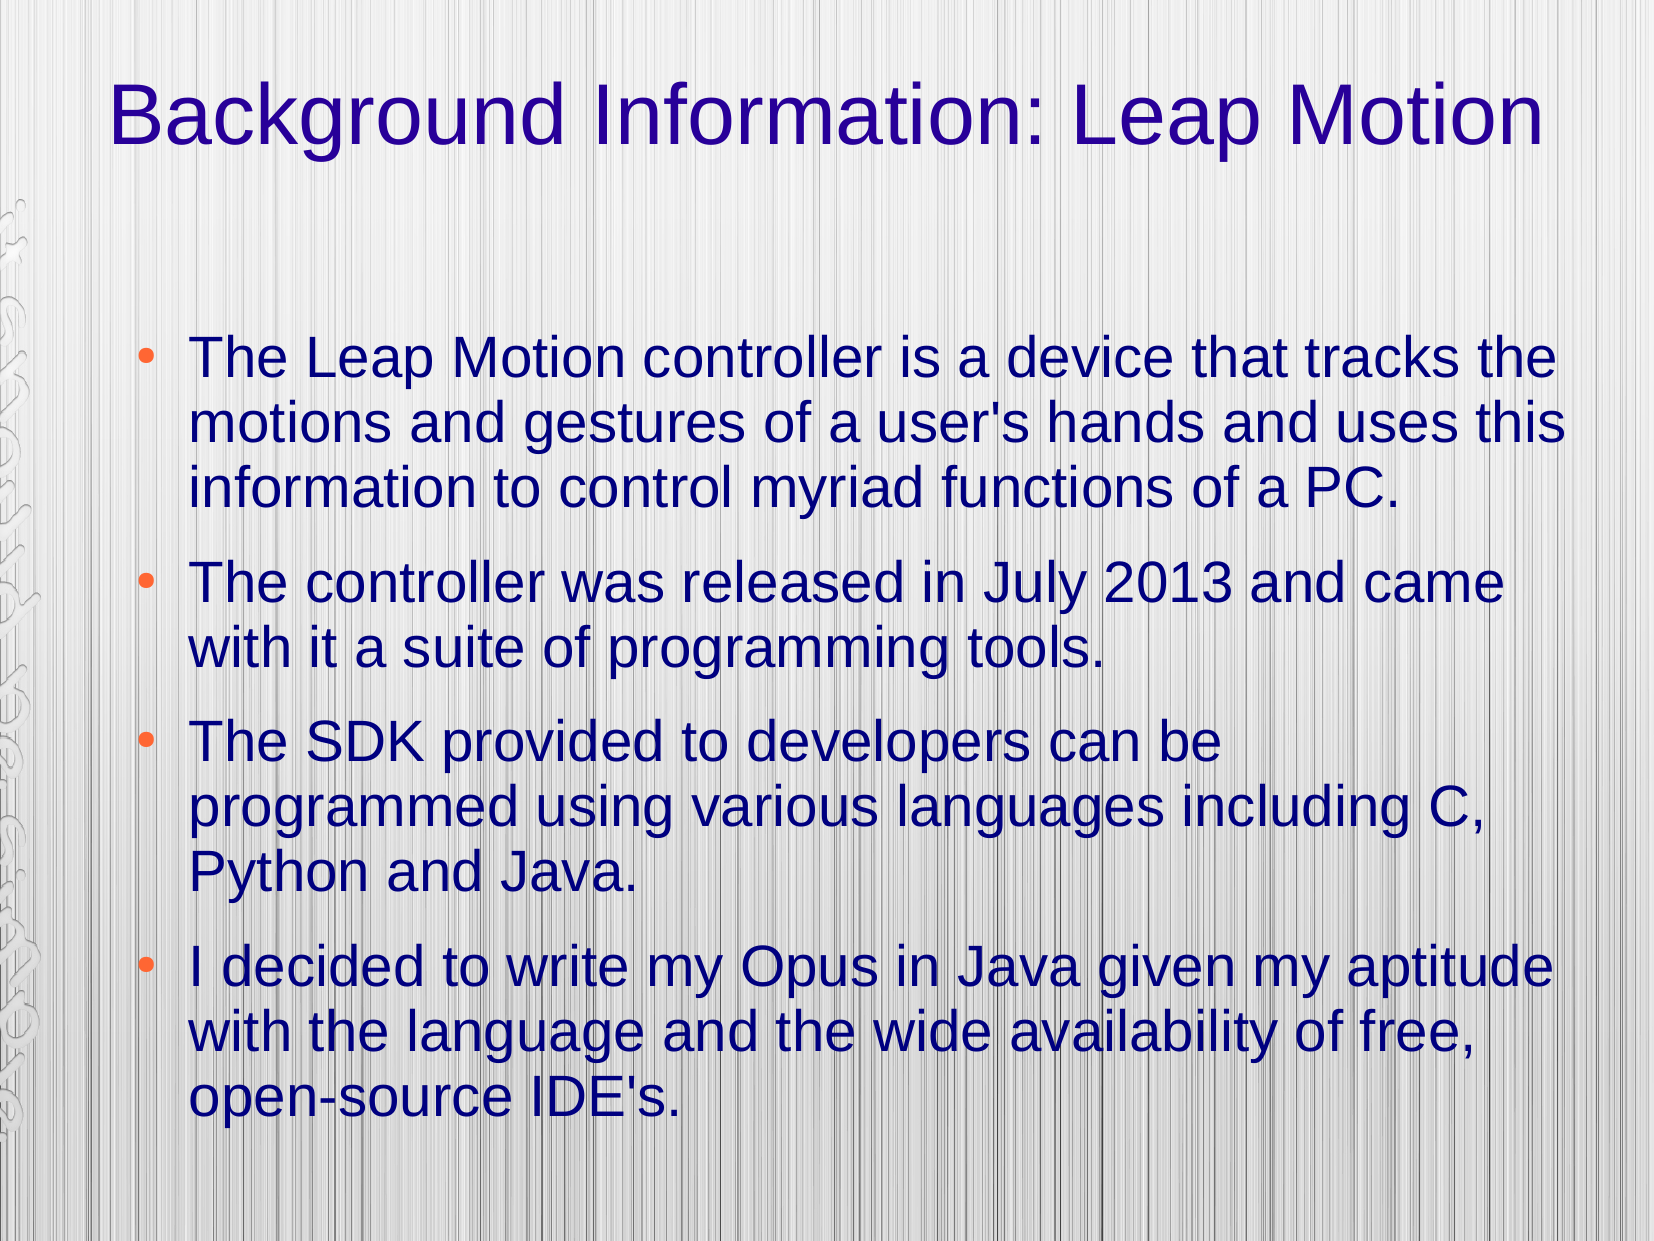

# Background Information: Leap Motion
The Leap Motion controller is a device that tracks the motions and gestures of a user's hands and uses this information to control myriad functions of a PC.
The controller was released in July 2013 and came with it a suite of programming tools.
The SDK provided to developers can be programmed using various languages including C, Python and Java.
I decided to write my Opus in Java given my aptitude with the language and the wide availability of free, open-source IDE's.